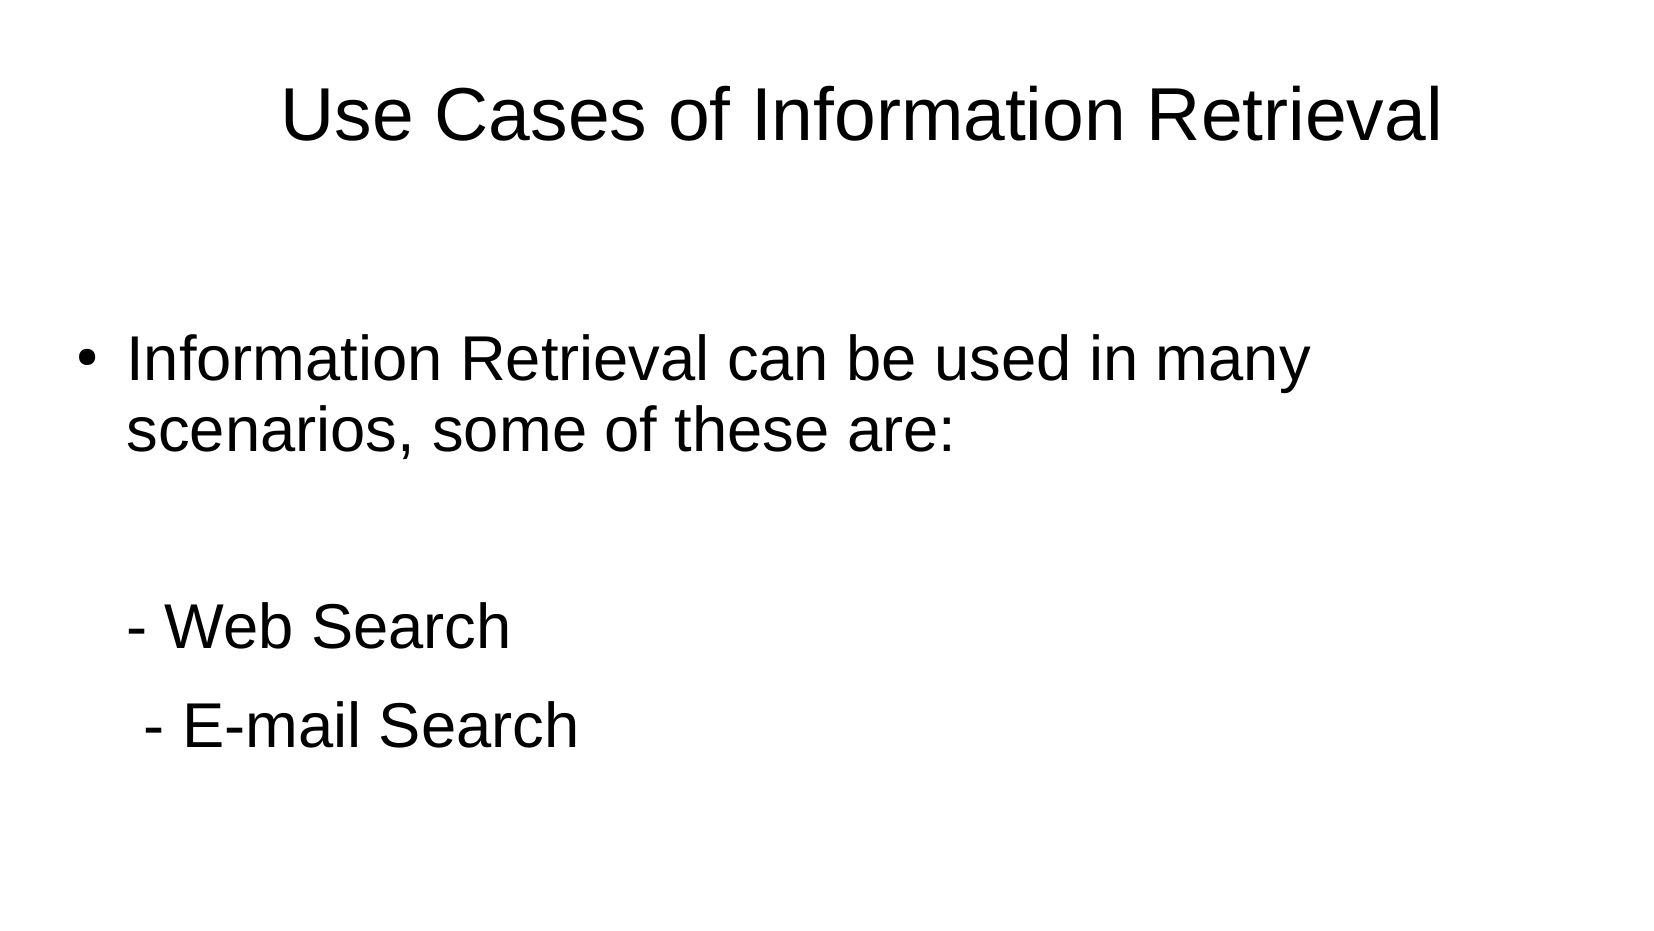

# Use Cases of Information Retrieval
Information Retrieval can be used in many scenarios, some of these are:
- Web Search
 - E-mail Search